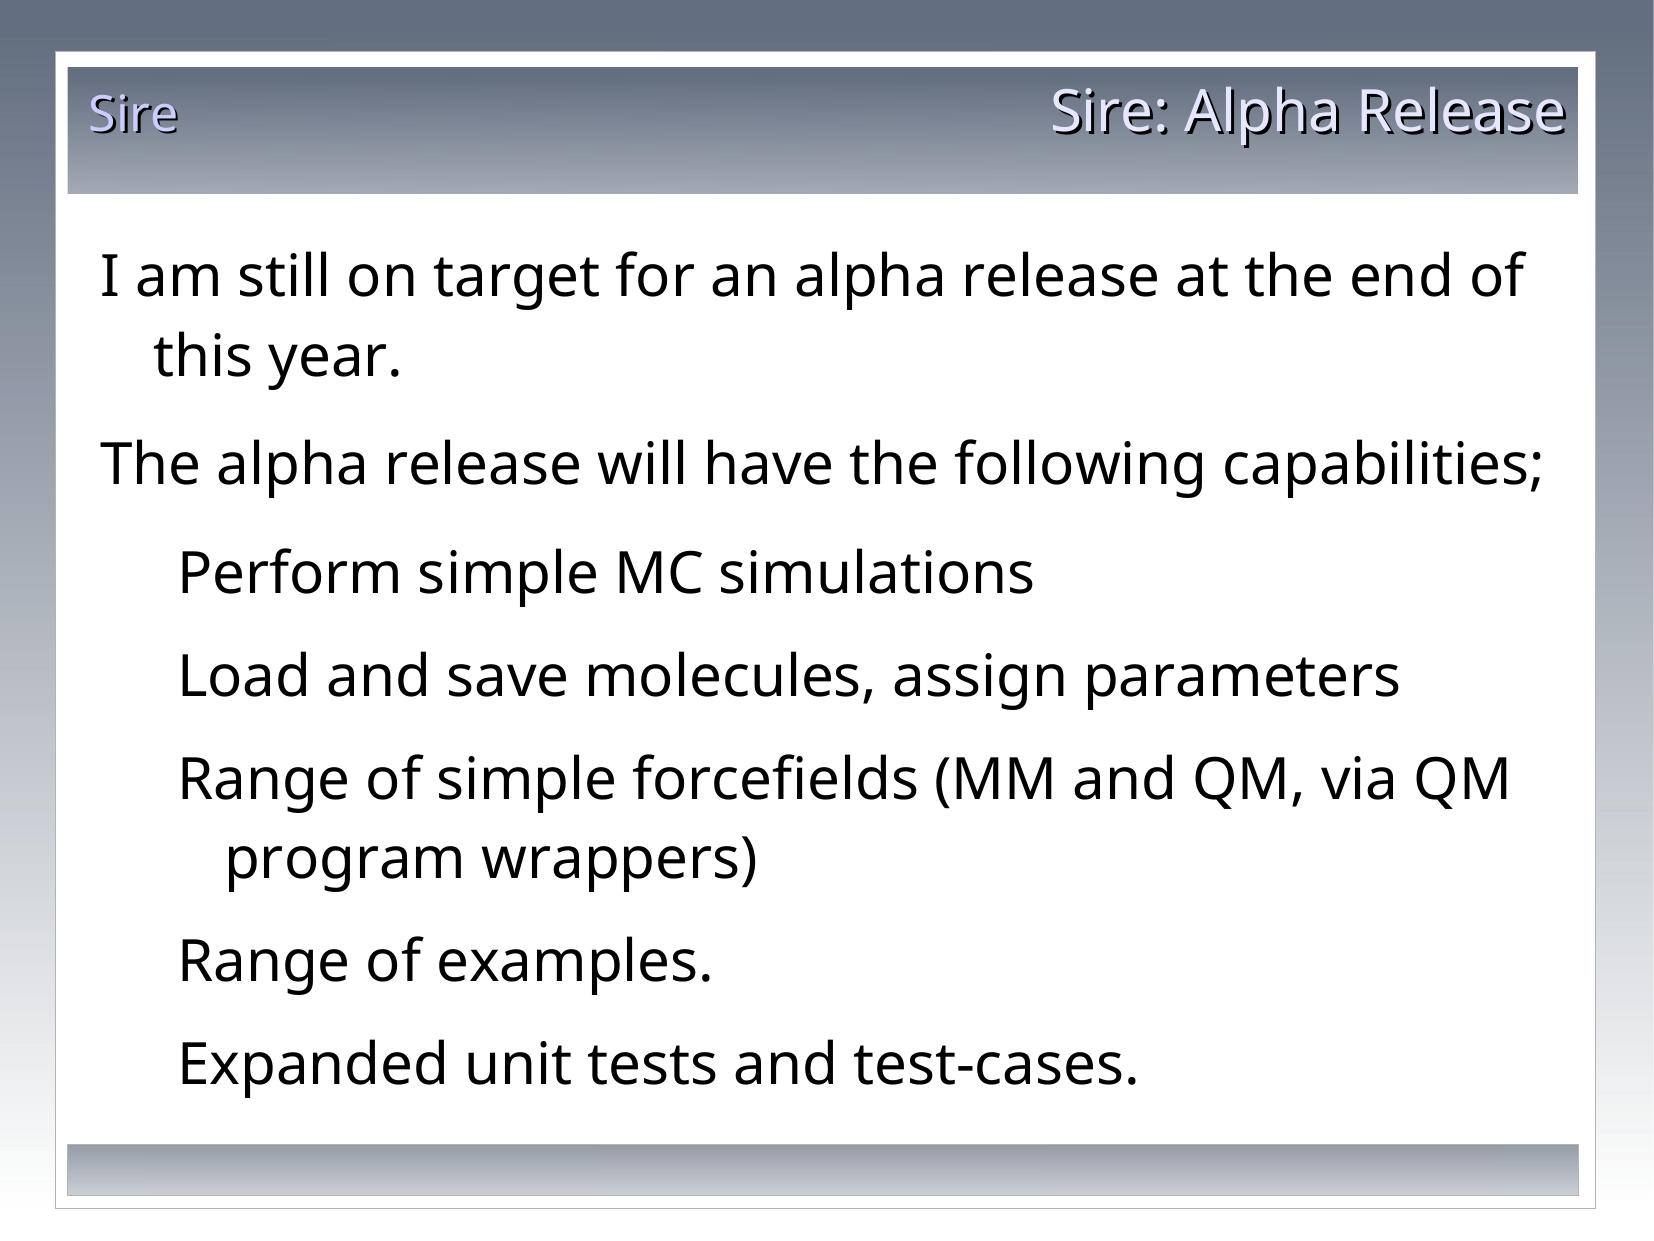

# Sire: Alpha Release
I am still on target for an alpha release at the end of this year.
The alpha release will have the following capabilities;
Perform simple MC simulations
Load and save molecules, assign parameters
Range of simple forcefields (MM and QM, via QM program wrappers)
Range of examples.
Expanded unit tests and test-cases.